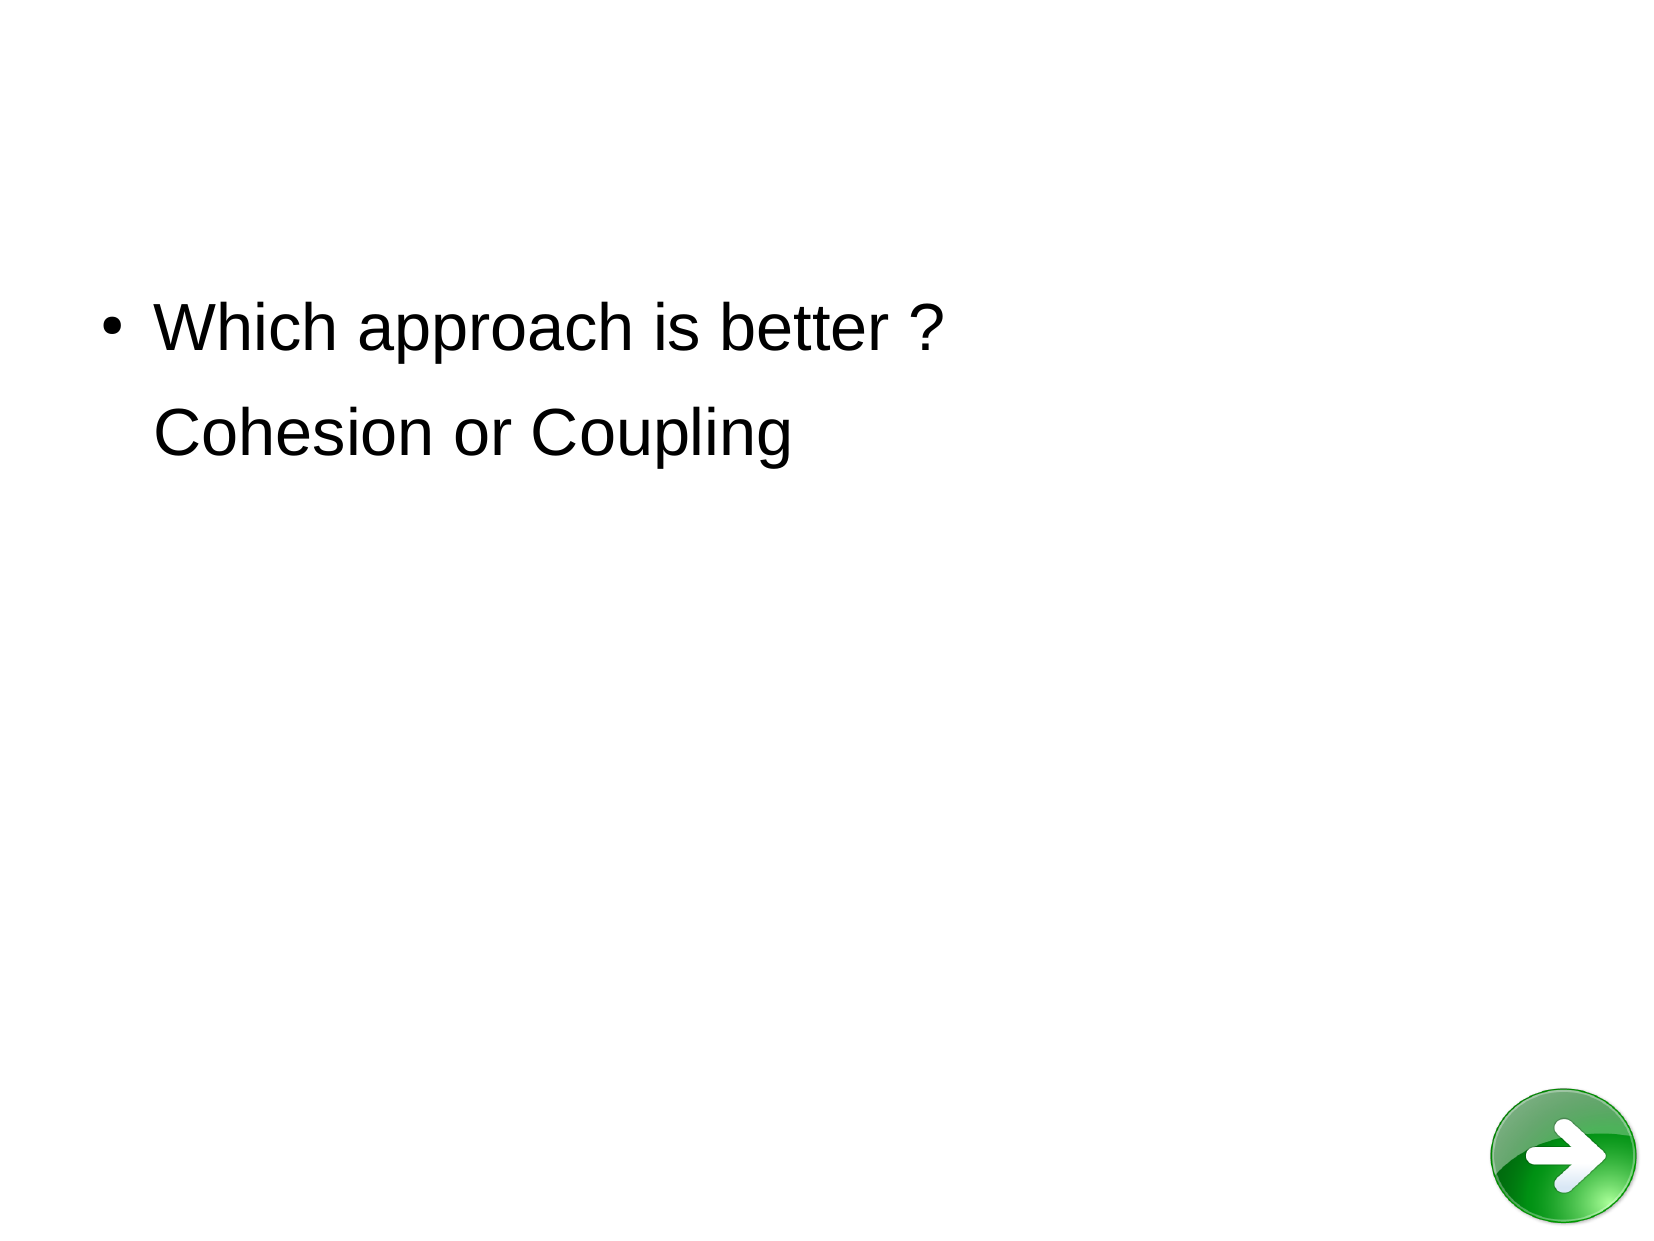

#
Which approach is better ?
Cohesion or Coupling